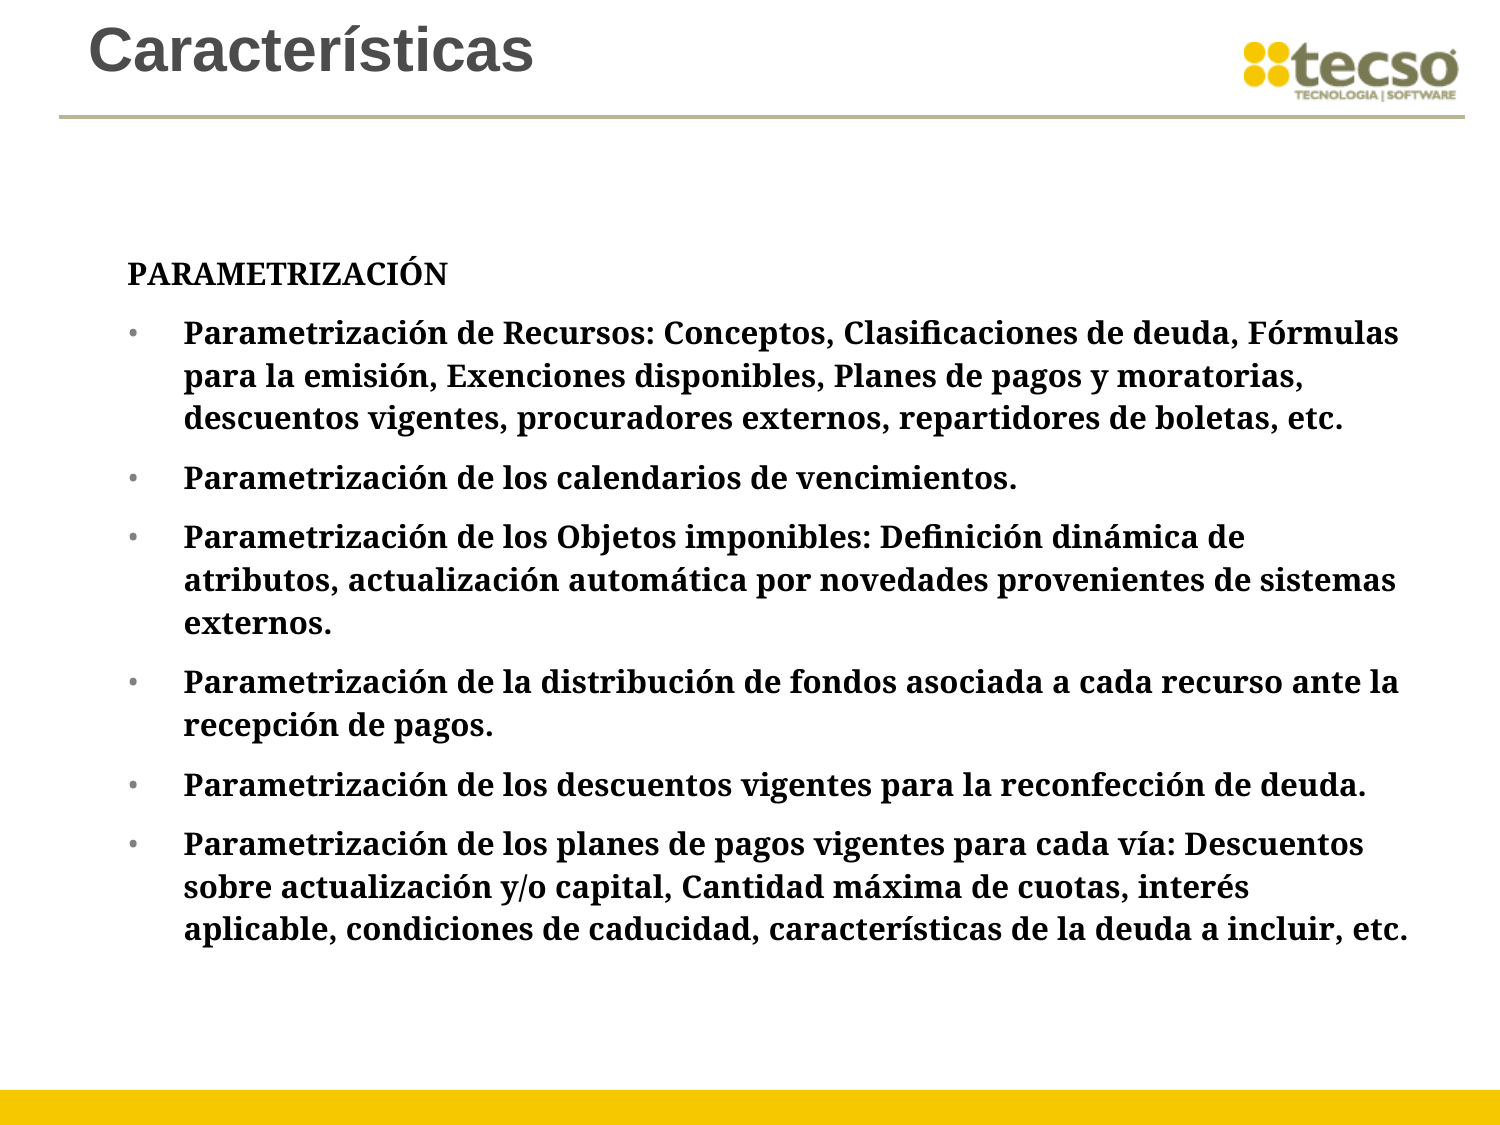

# Características
PARAMETRIZACIÓN
Parametrización de Recursos: Conceptos, Clasificaciones de deuda, Fórmulas para la emisión, Exenciones disponibles, Planes de pagos y moratorias, descuentos vigentes, procuradores externos, repartidores de boletas, etc.
Parametrización de los calendarios de vencimientos.
Parametrización de los Objetos imponibles: Definición dinámica de atributos, actualización automática por novedades provenientes de sistemas externos.
Parametrización de la distribución de fondos asociada a cada recurso ante la recepción de pagos.
Parametrización de los descuentos vigentes para la reconfección de deuda.
Parametrización de los planes de pagos vigentes para cada vía: Descuentos sobre actualización y/o capital, Cantidad máxima de cuotas, interés aplicable, condiciones de caducidad, características de la deuda a incluir, etc.